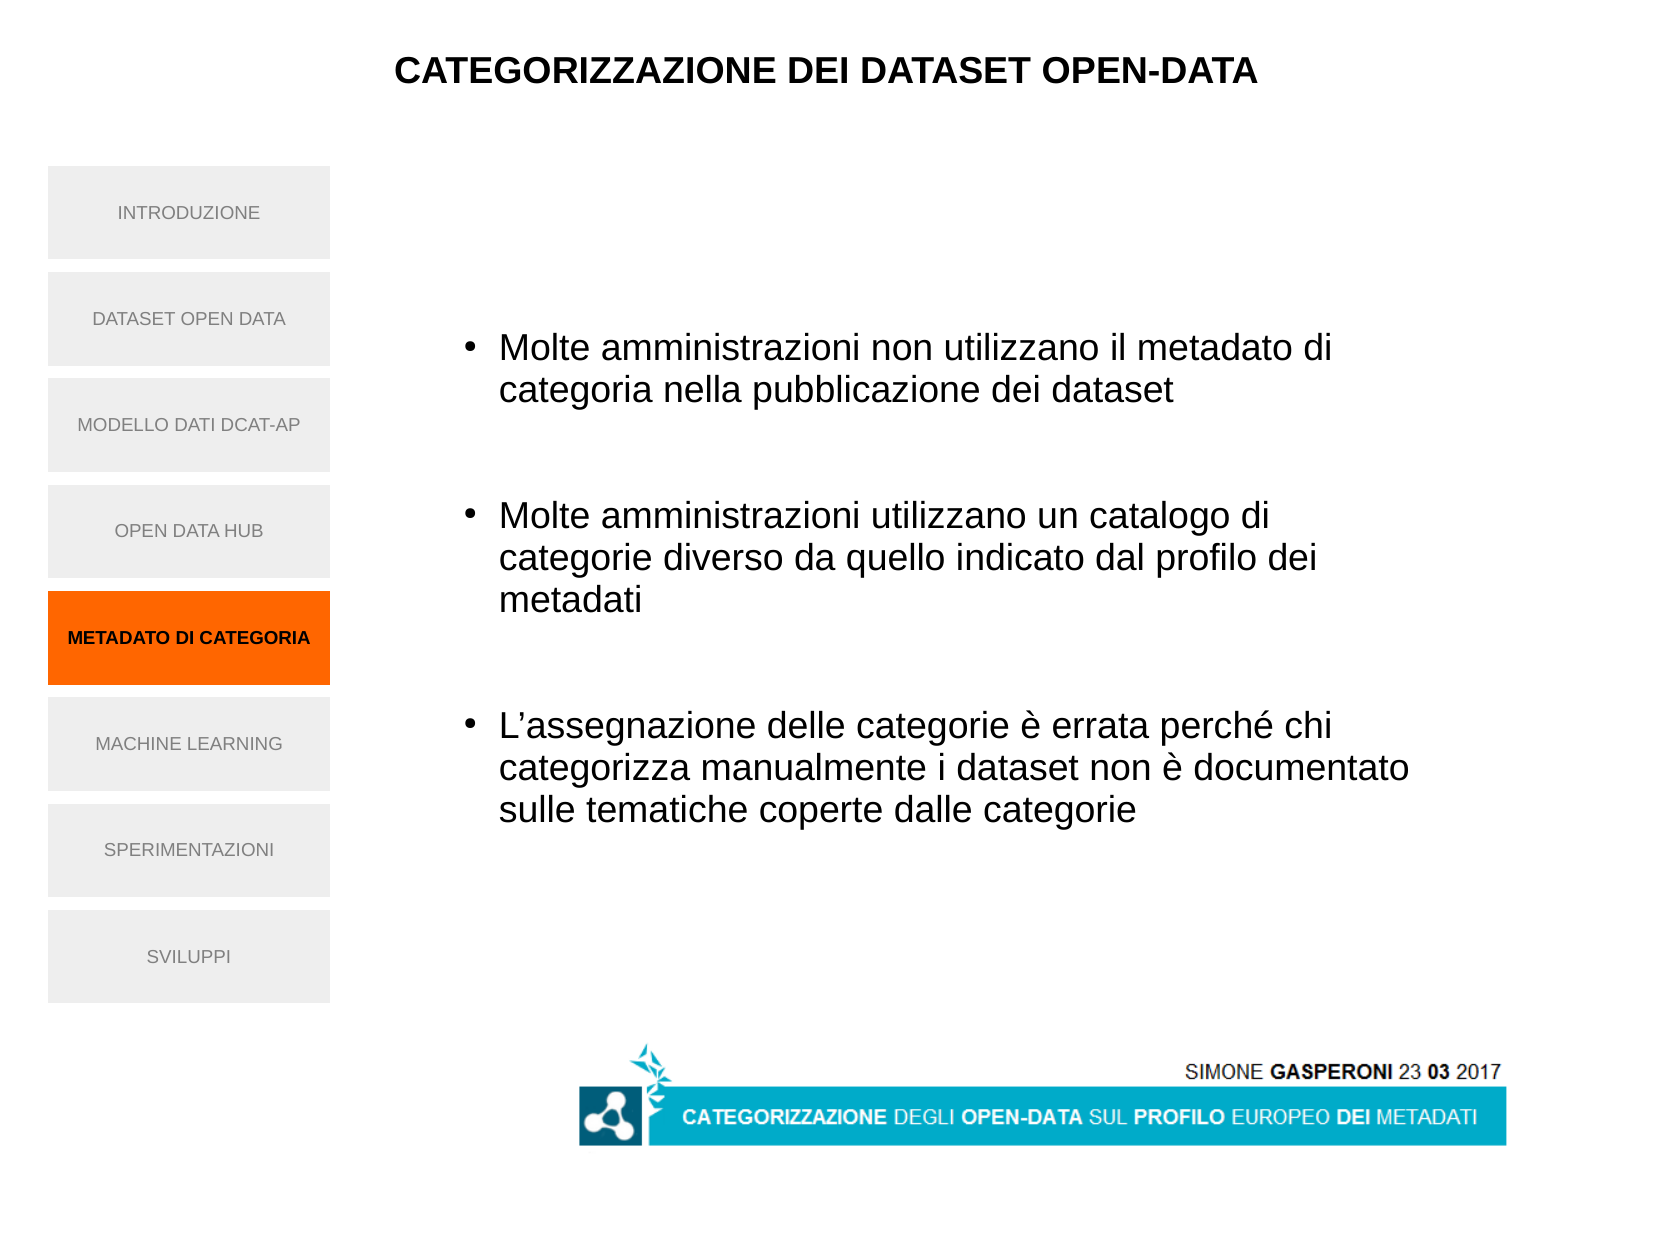

CATEGORIZZAZIONE DEI DATASET OPEN-DATA
INTRODUZIONE
DATASET OPEN DATA
Molte amministrazioni non utilizzano il metadato di categoria nella pubblicazione dei dataset
Molte amministrazioni utilizzano un catalogo di categorie diverso da quello indicato dal profilo dei metadati
L’assegnazione delle categorie è errata perché chi categorizza manualmente i dataset non è documentato sulle tematiche coperte dalle categorie
MODELLO DATI DCAT-AP
OPEN DATA HUB
METADATO DI CATEGORIA
MACHINE LEARNING
SPERIMENTAZIONI
SVILUPPI